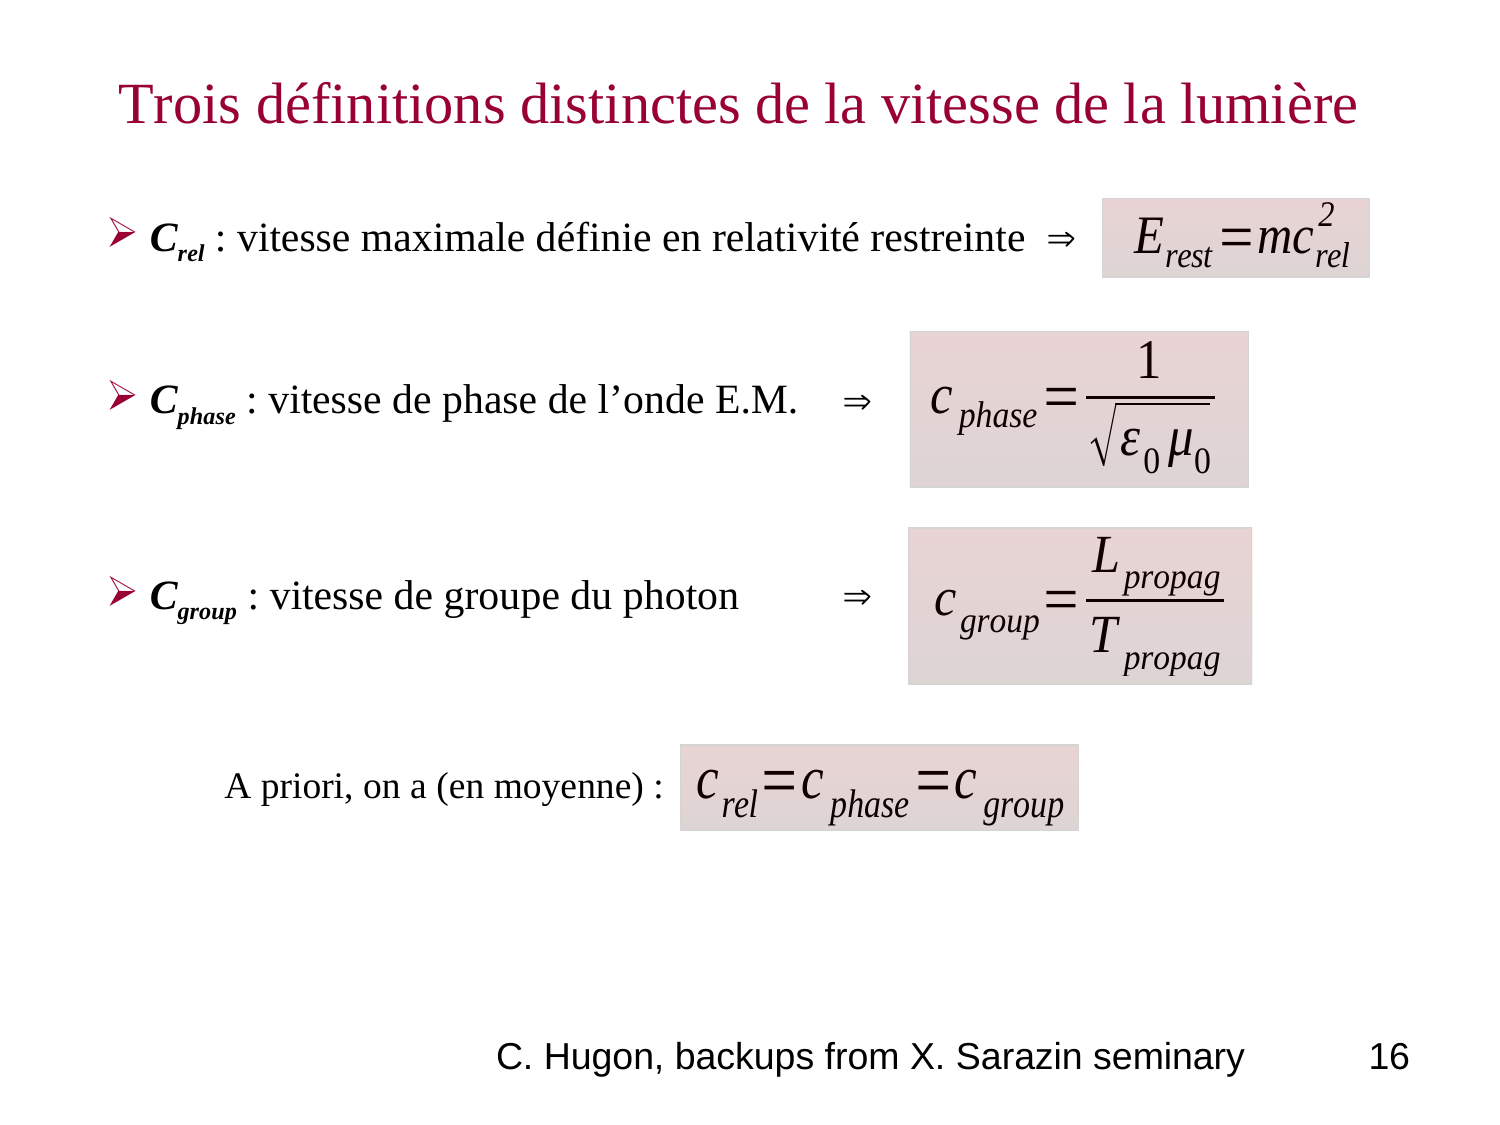

Trois définitions distinctes de la vitesse de la lumière
 Crel : vitesse maximale définie en relativité restreinte

 Cphase : vitesse de phase de l’onde E.M.

 Cgroup : vitesse de groupe du photon

A priori, on a (en moyenne) :
C. Hugon, backups from X. Sarazin seminary
16